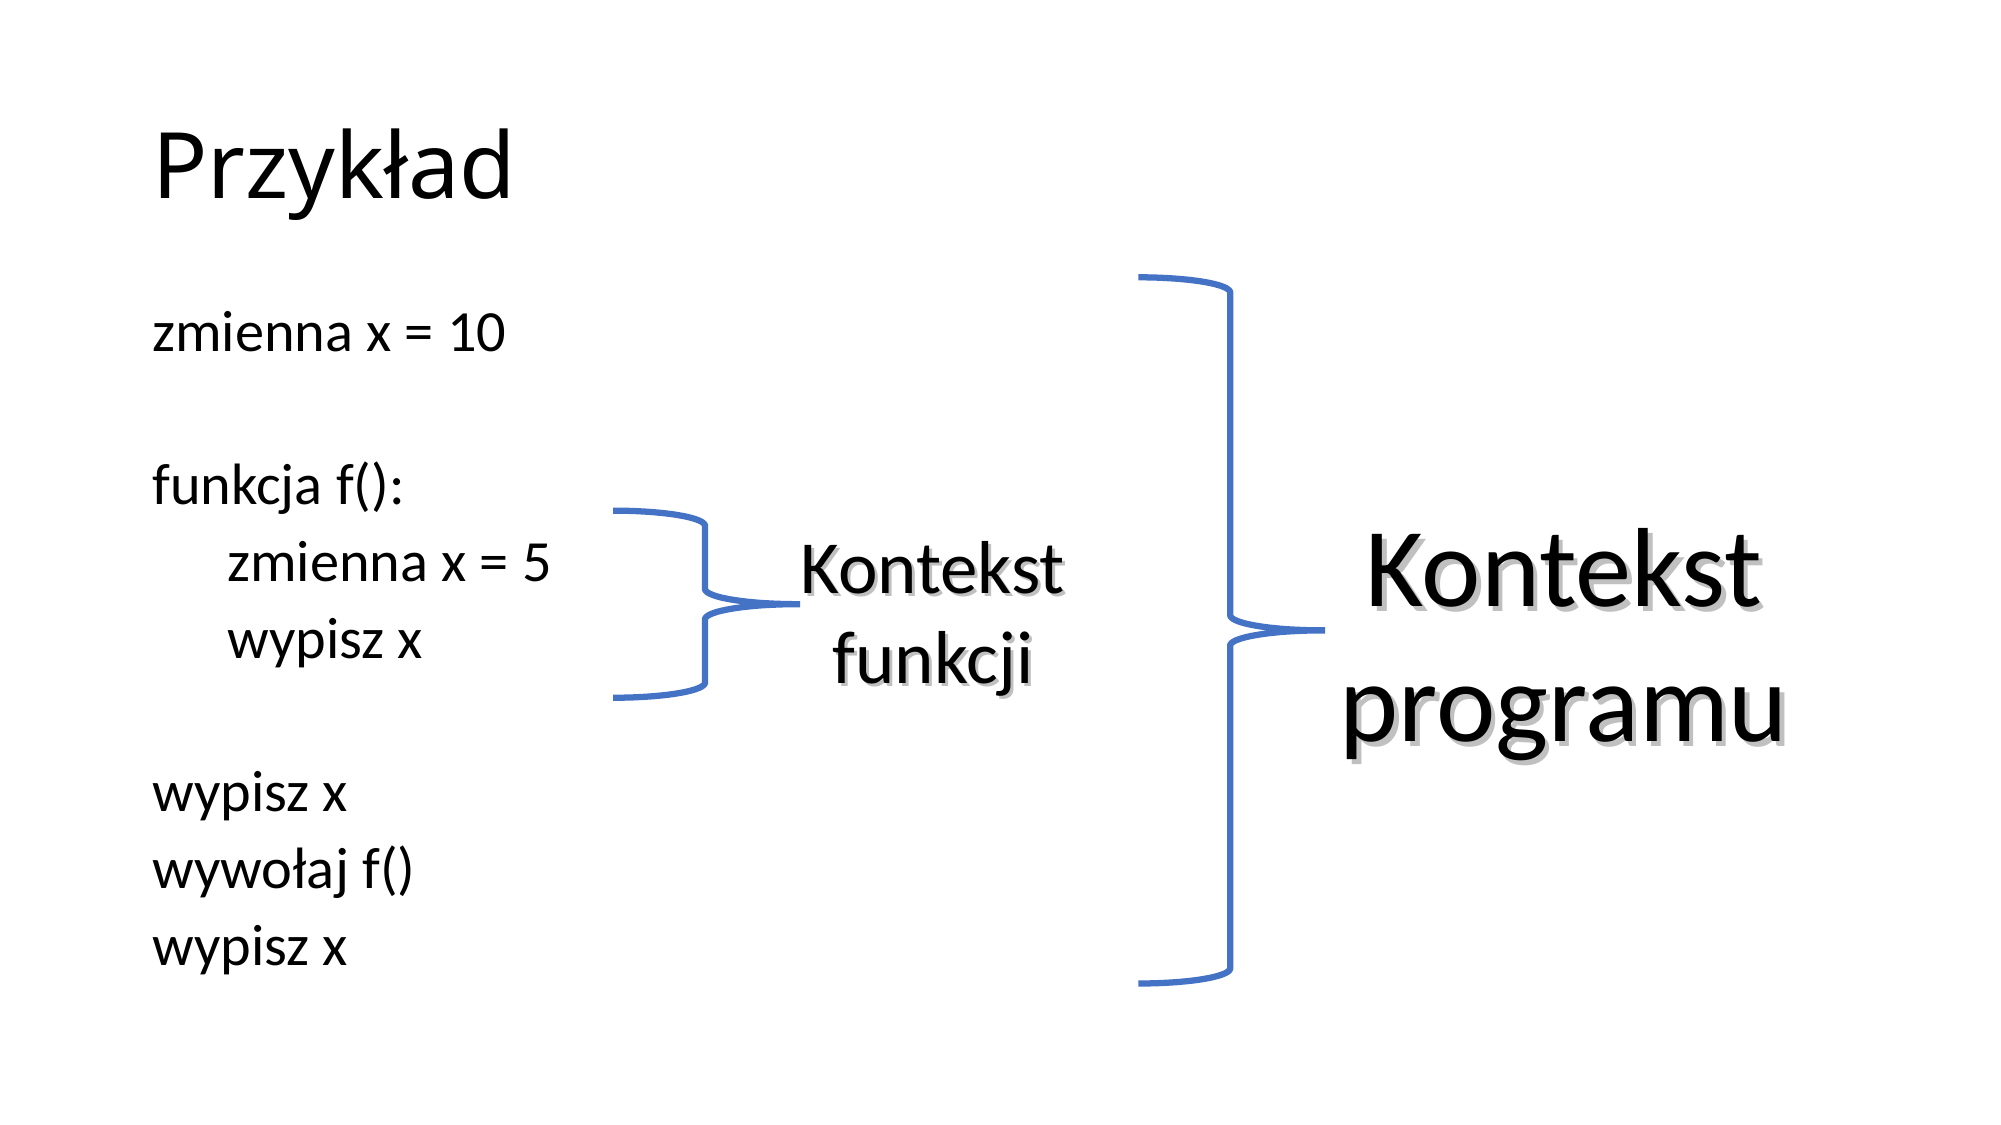

# Przykład
zmienna x = 10
funkcja f():
	zmienna x = 5
	wypisz x
wypisz x
wywołaj f()
wypisz x
Kontekst
programu
Kontekst
funkcji